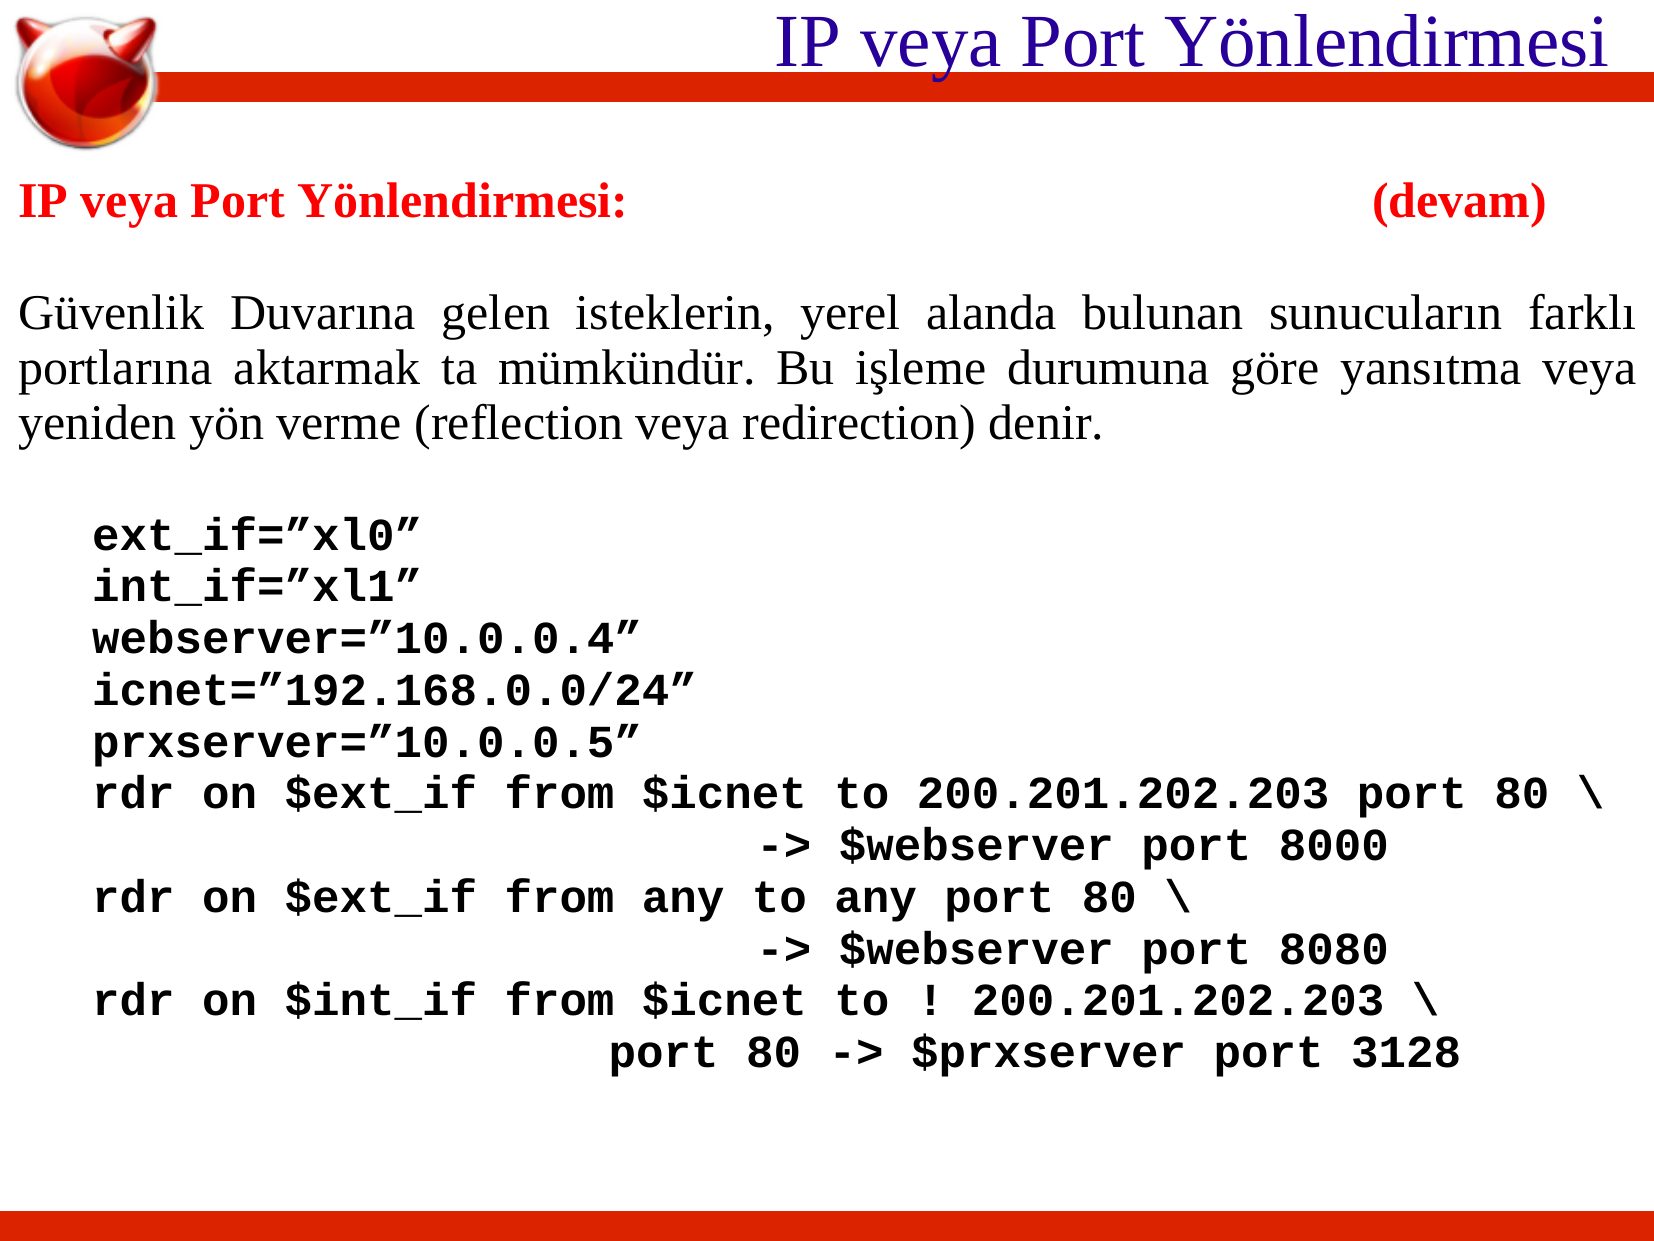

IP veya Port Yönlendirmesi
IP veya Port Yönlendirmesi: (devam)
Güvenlik Duvarına gelen isteklerin, yerel alanda bulunan sunucuların farklı portlarına aktarmak ta mümkündür. Bu işleme durumuna göre yansıtma veya yeniden yön verme (reflection veya redirection) denir.
	ext_if=”xl0”
	int_if=”xl1”
	webserver=”10.0.0.4”
	icnet=”192.168.0.0/24”
	prxserver=”10.0.0.5”
	rdr on $ext_if from $icnet to 200.201.202.203 port 80 \
										-> $webserver port 8000
	rdr on $ext_if from any to any port 80 \
										-> $webserver port 8080
	rdr on $int_if from $icnet to ! 200.201.202.203 \
								port 80 -> $prxserver port 3128